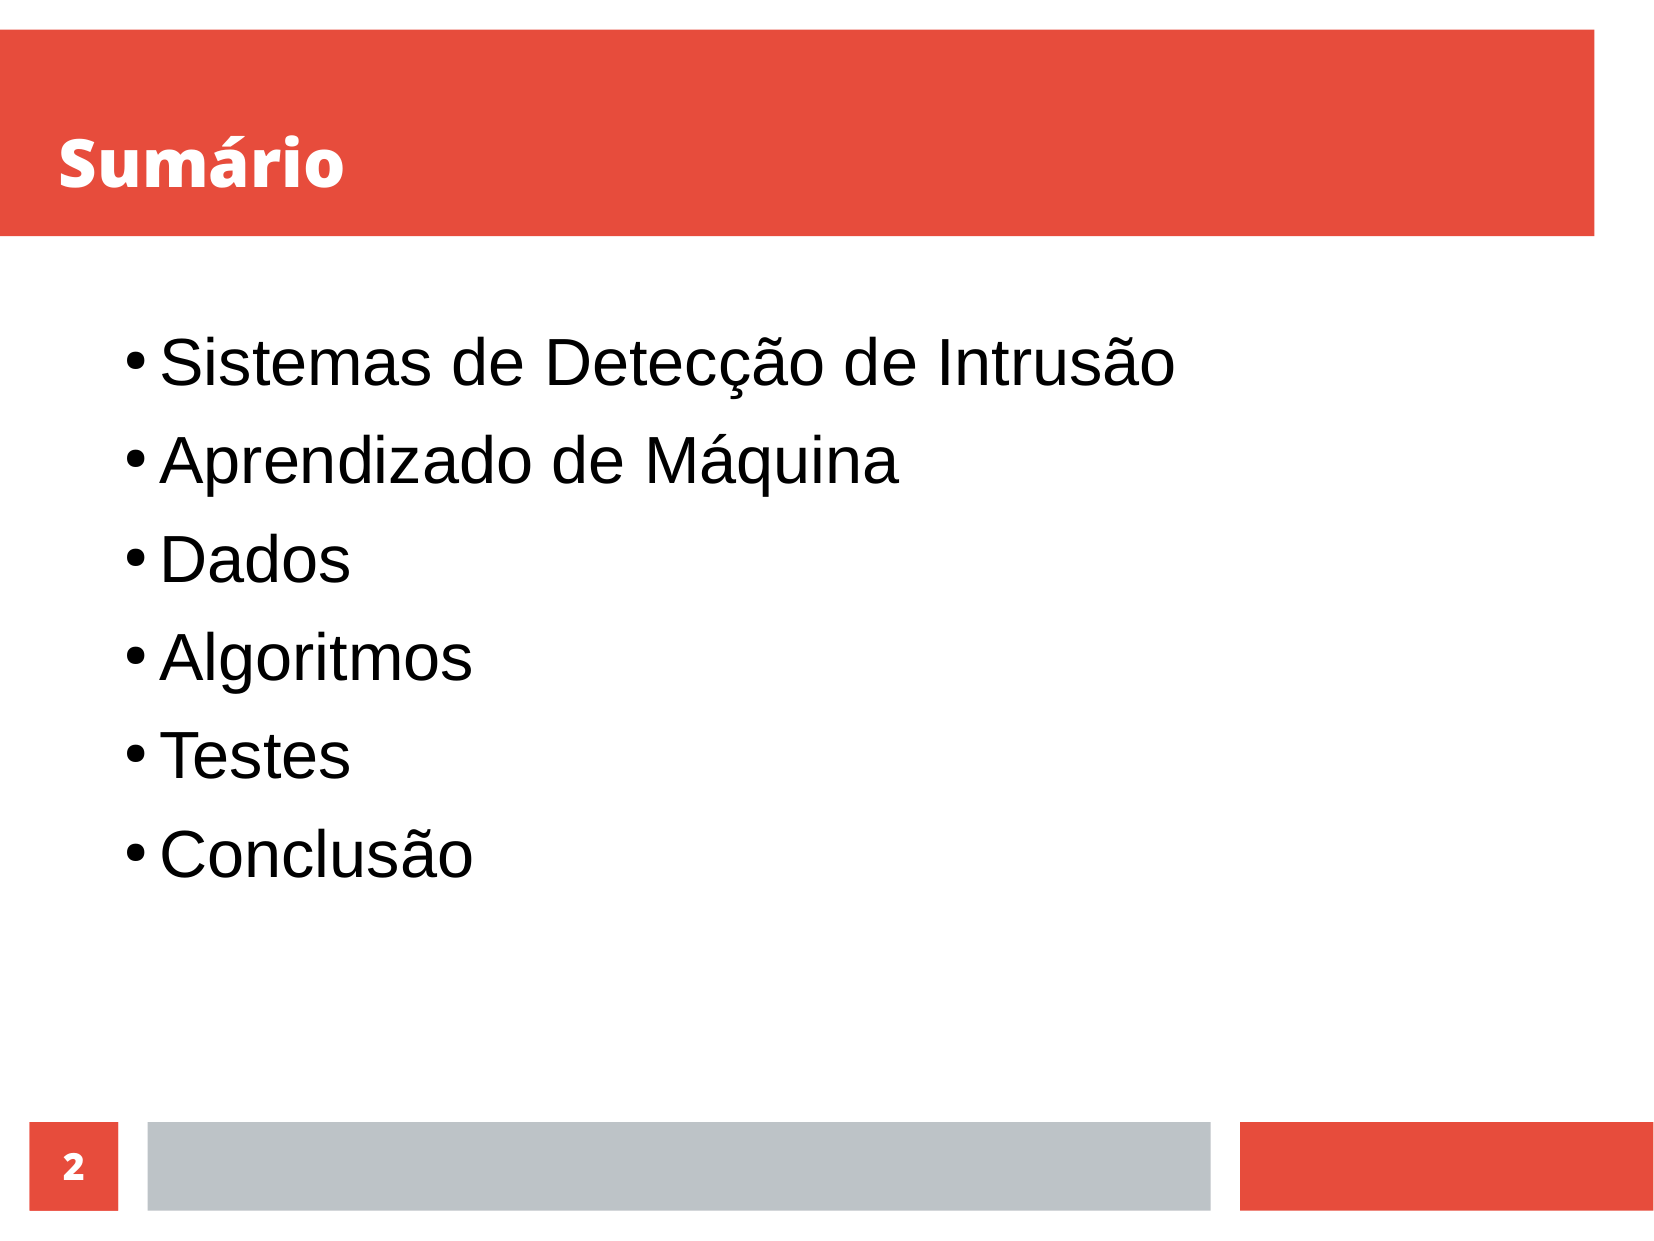

# Sumário
Sistemas de Detecção de Intrusão
Aprendizado de Máquina
Dados
Algoritmos
Testes
Conclusão
2